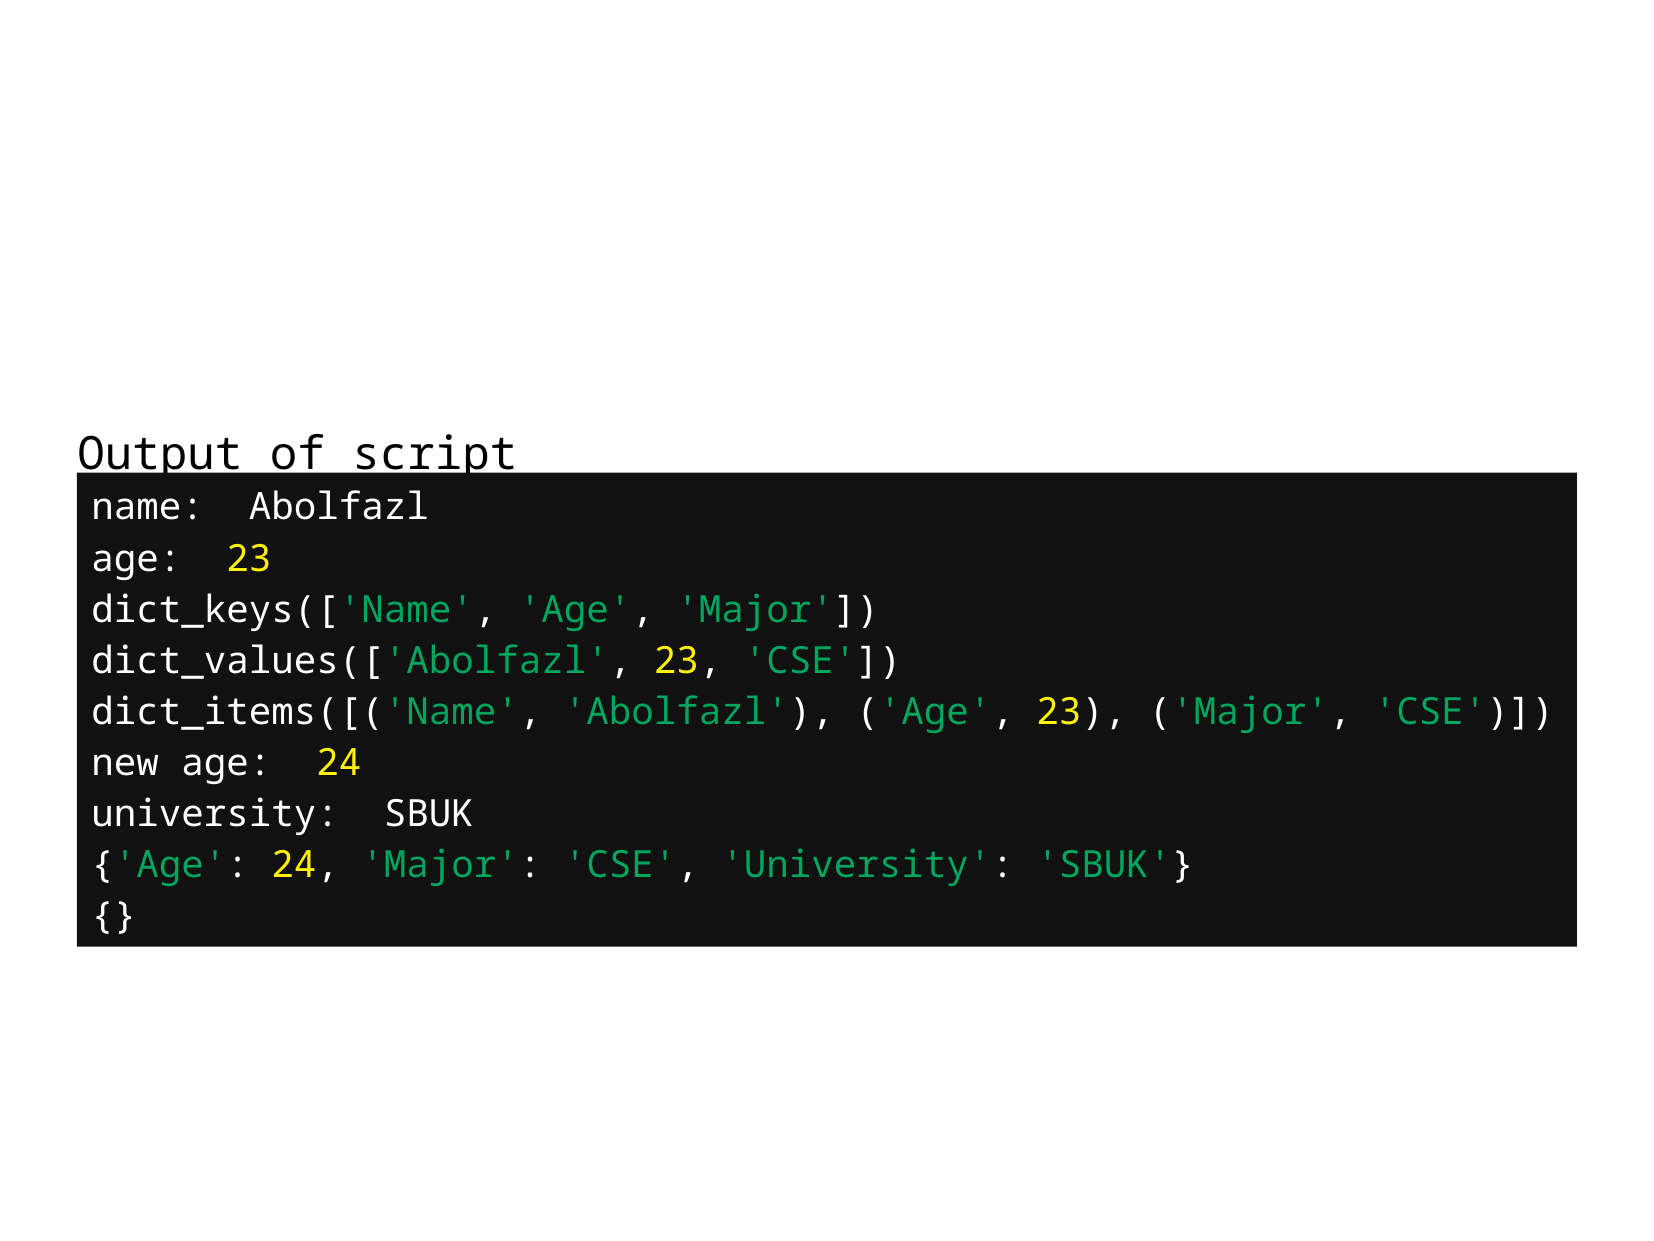

Output of script
name: Abolfazl
age: 23
dict_keys(['Name', 'Age', 'Major'])
dict_values(['Abolfazl', 23, 'CSE'])
dict_items([('Name', 'Abolfazl'), ('Age', 23), ('Major', 'CSE')])
new age: 24
university: SBUK
{'Age': 24, 'Major': 'CSE', 'University': 'SBUK'}
{}